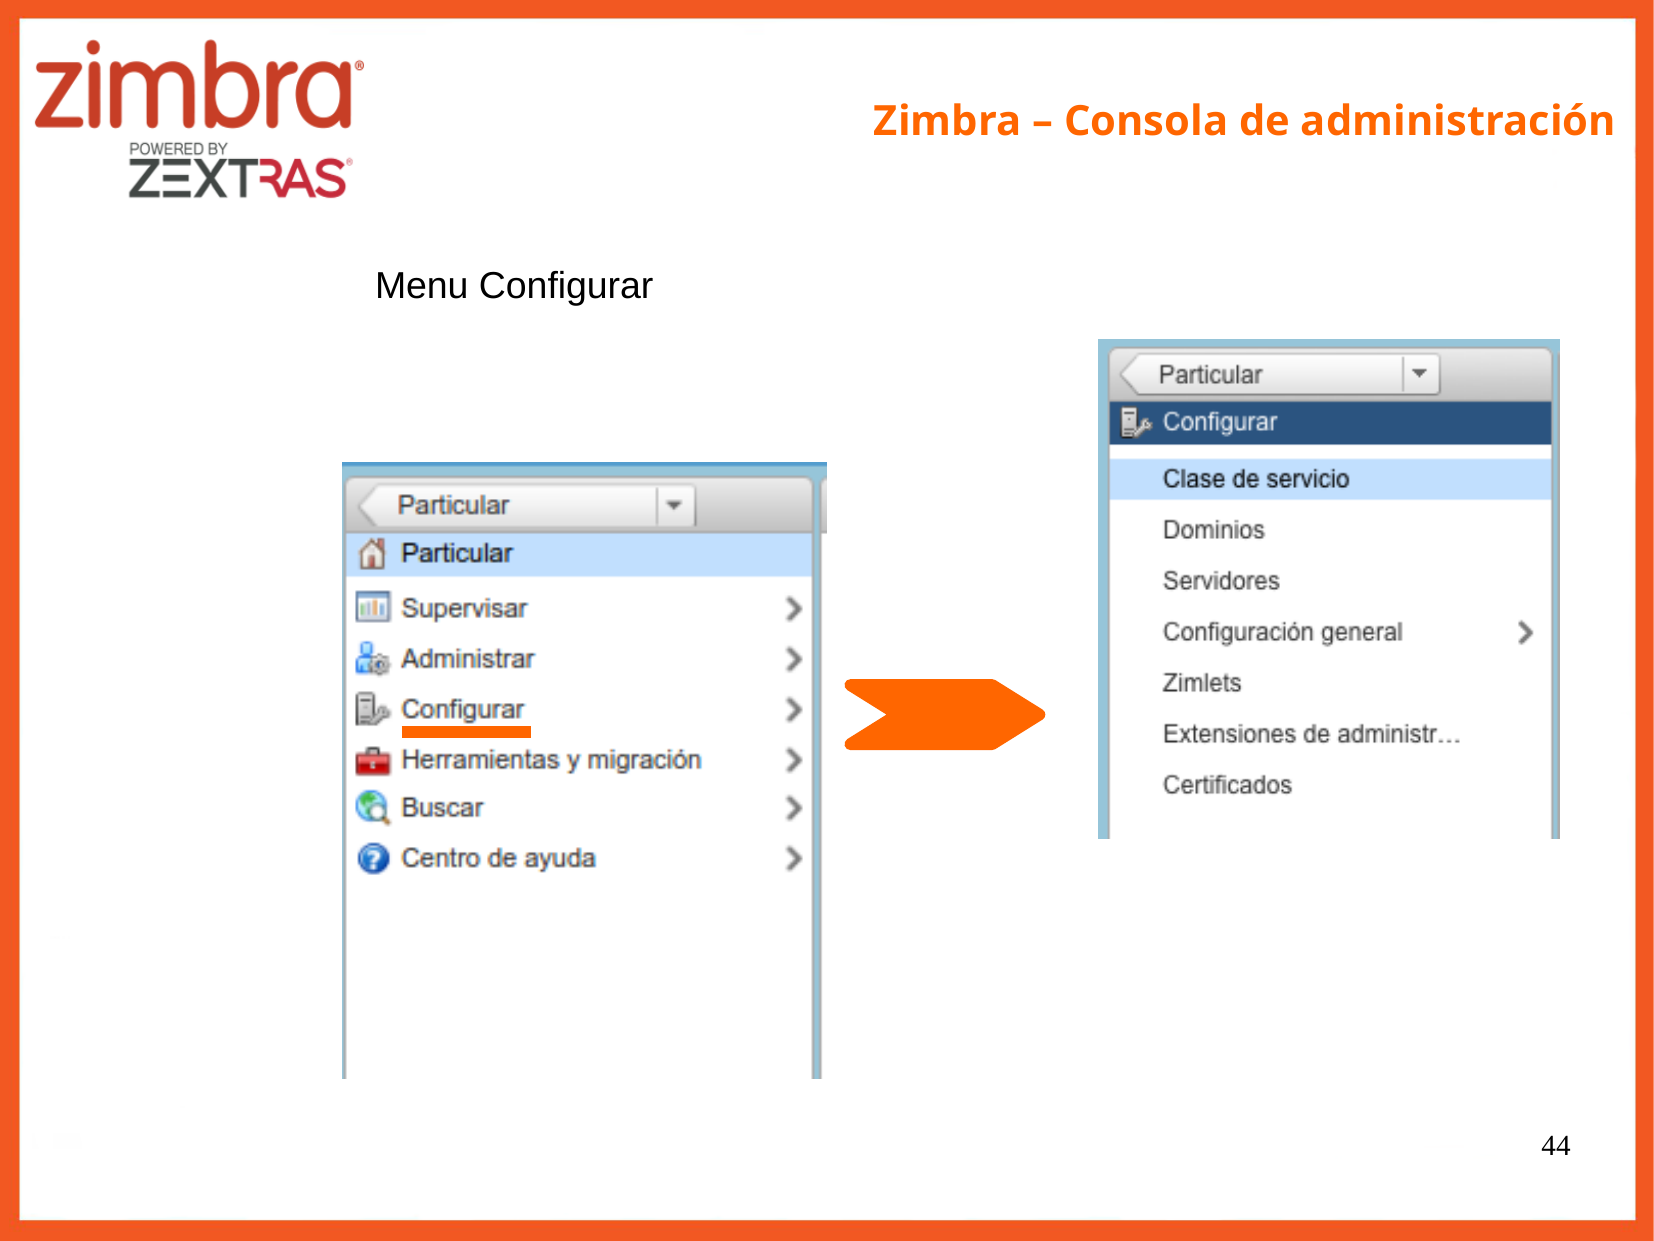

Zimbra – Consola de administración
Menu Configurar
44